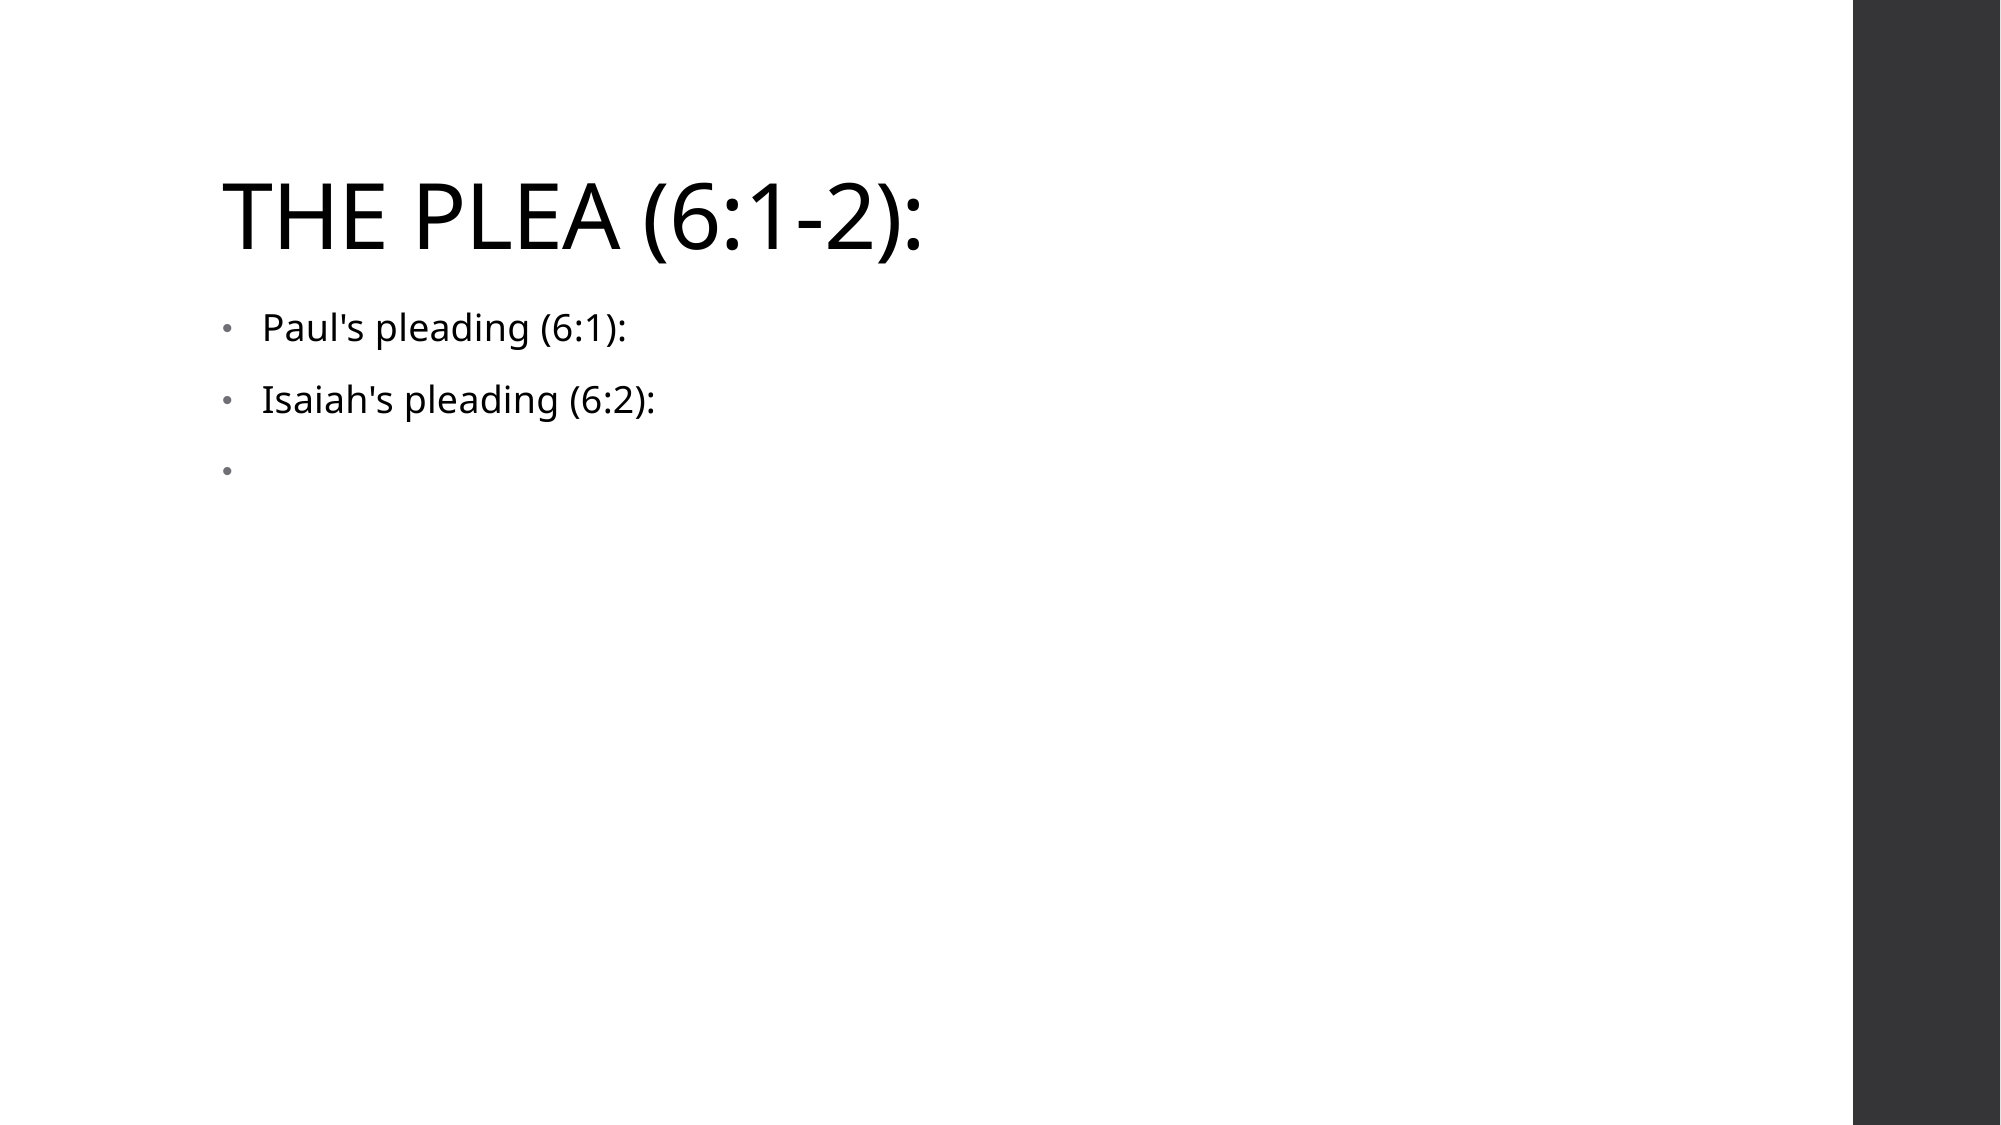

# THE PLEA (6:1-2):
 Paul's pleading (6:1):
 Isaiah's pleading (6:2):